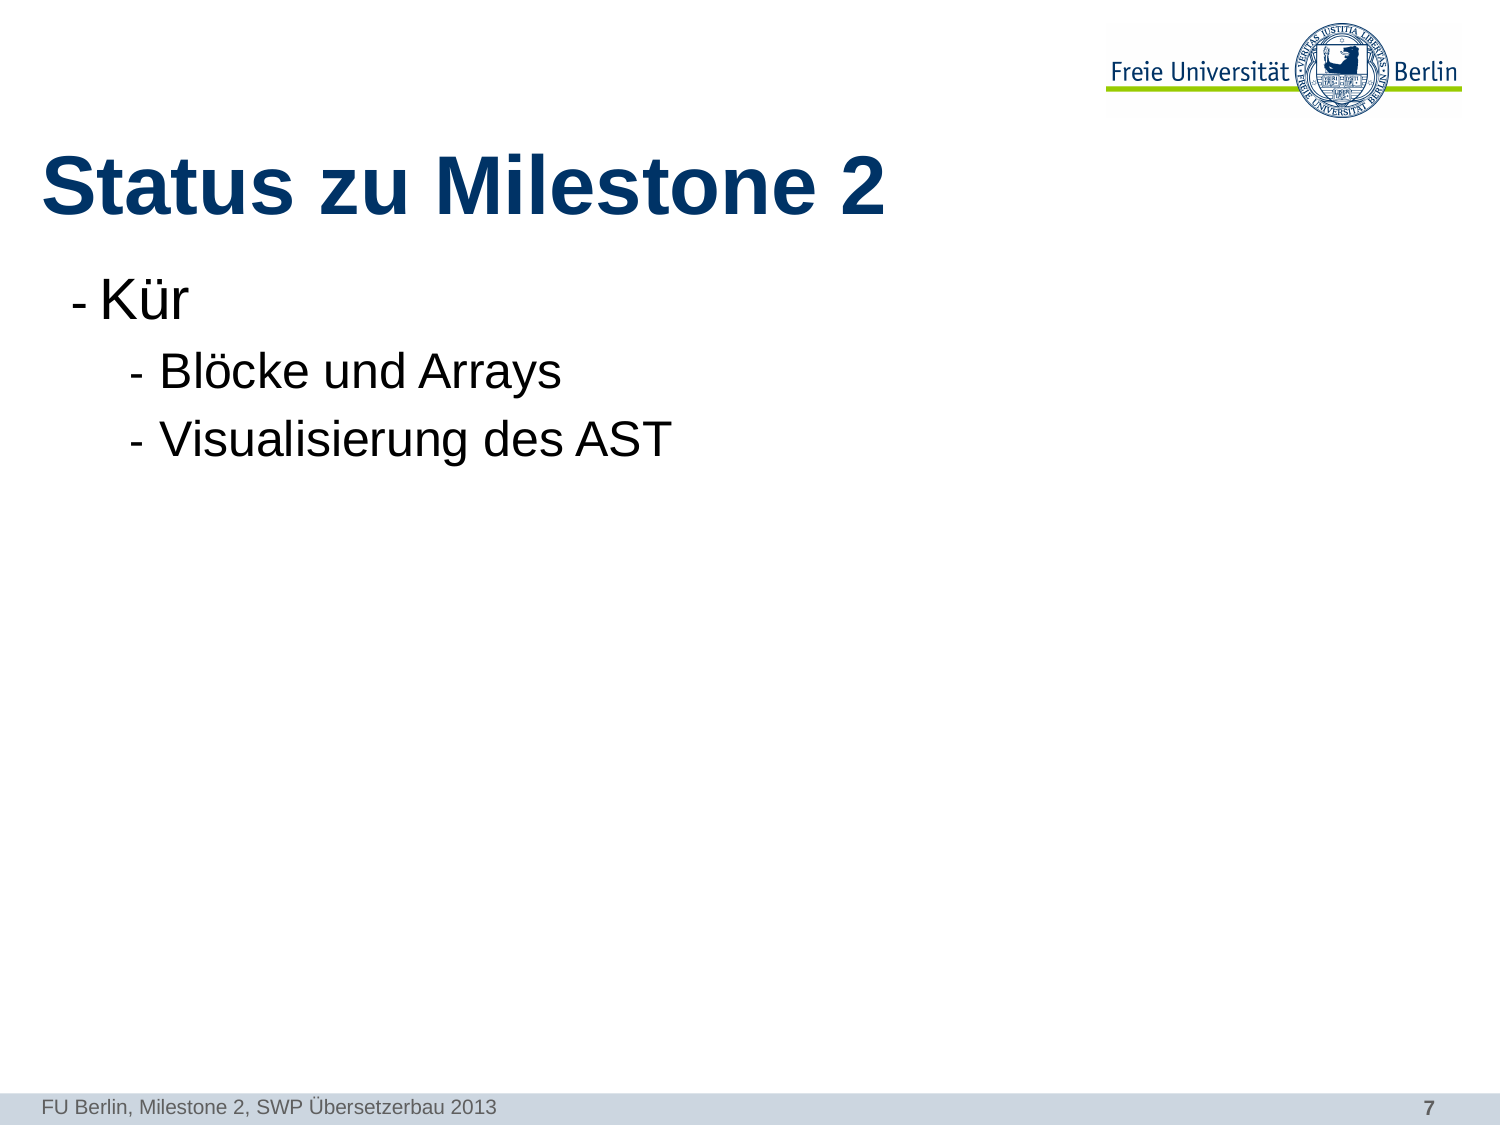

# Status zu Milestone 2
Kür
Blöcke und Arrays
Visualisierung des AST